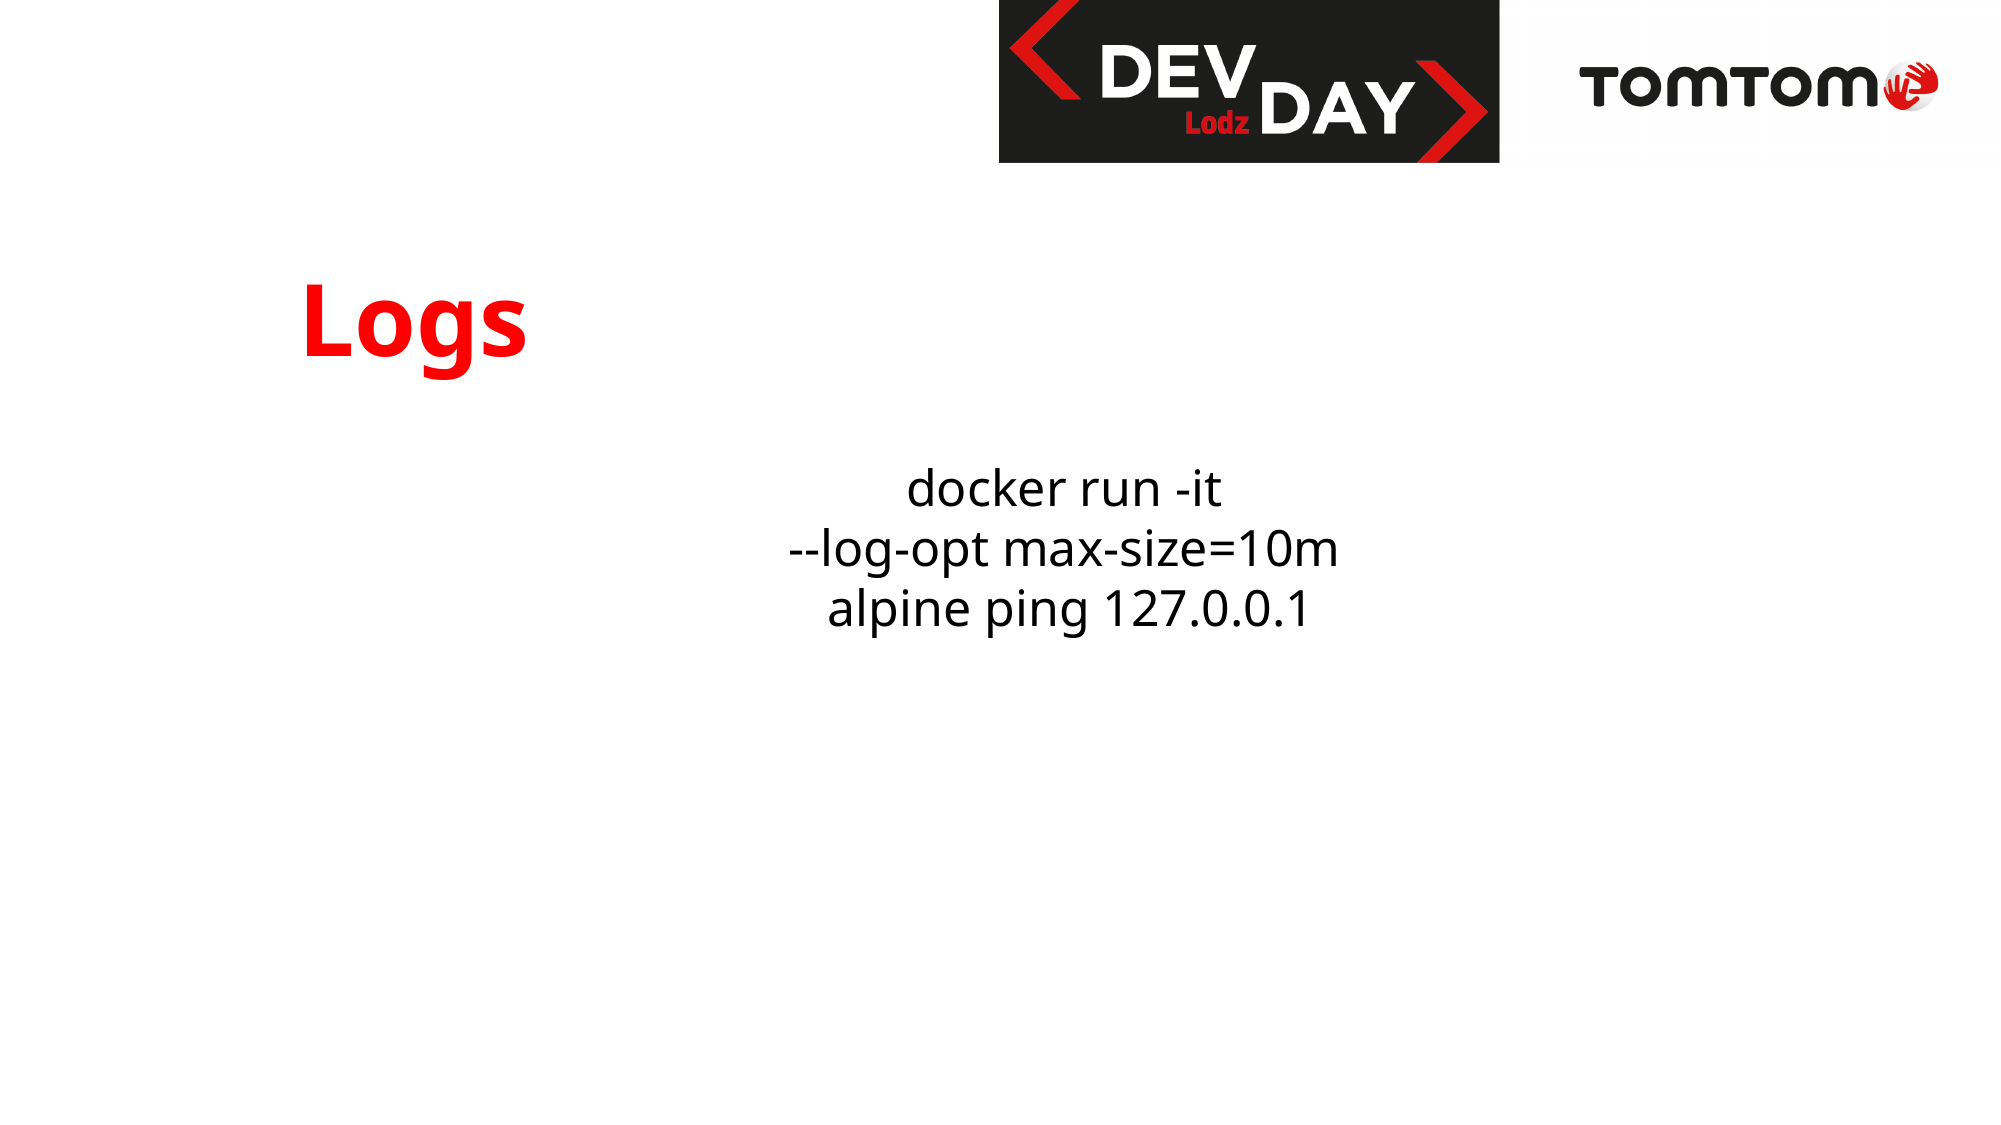

Logs
docker run -it
--log-opt max-size=10m
alpine ping 127.0.0.1